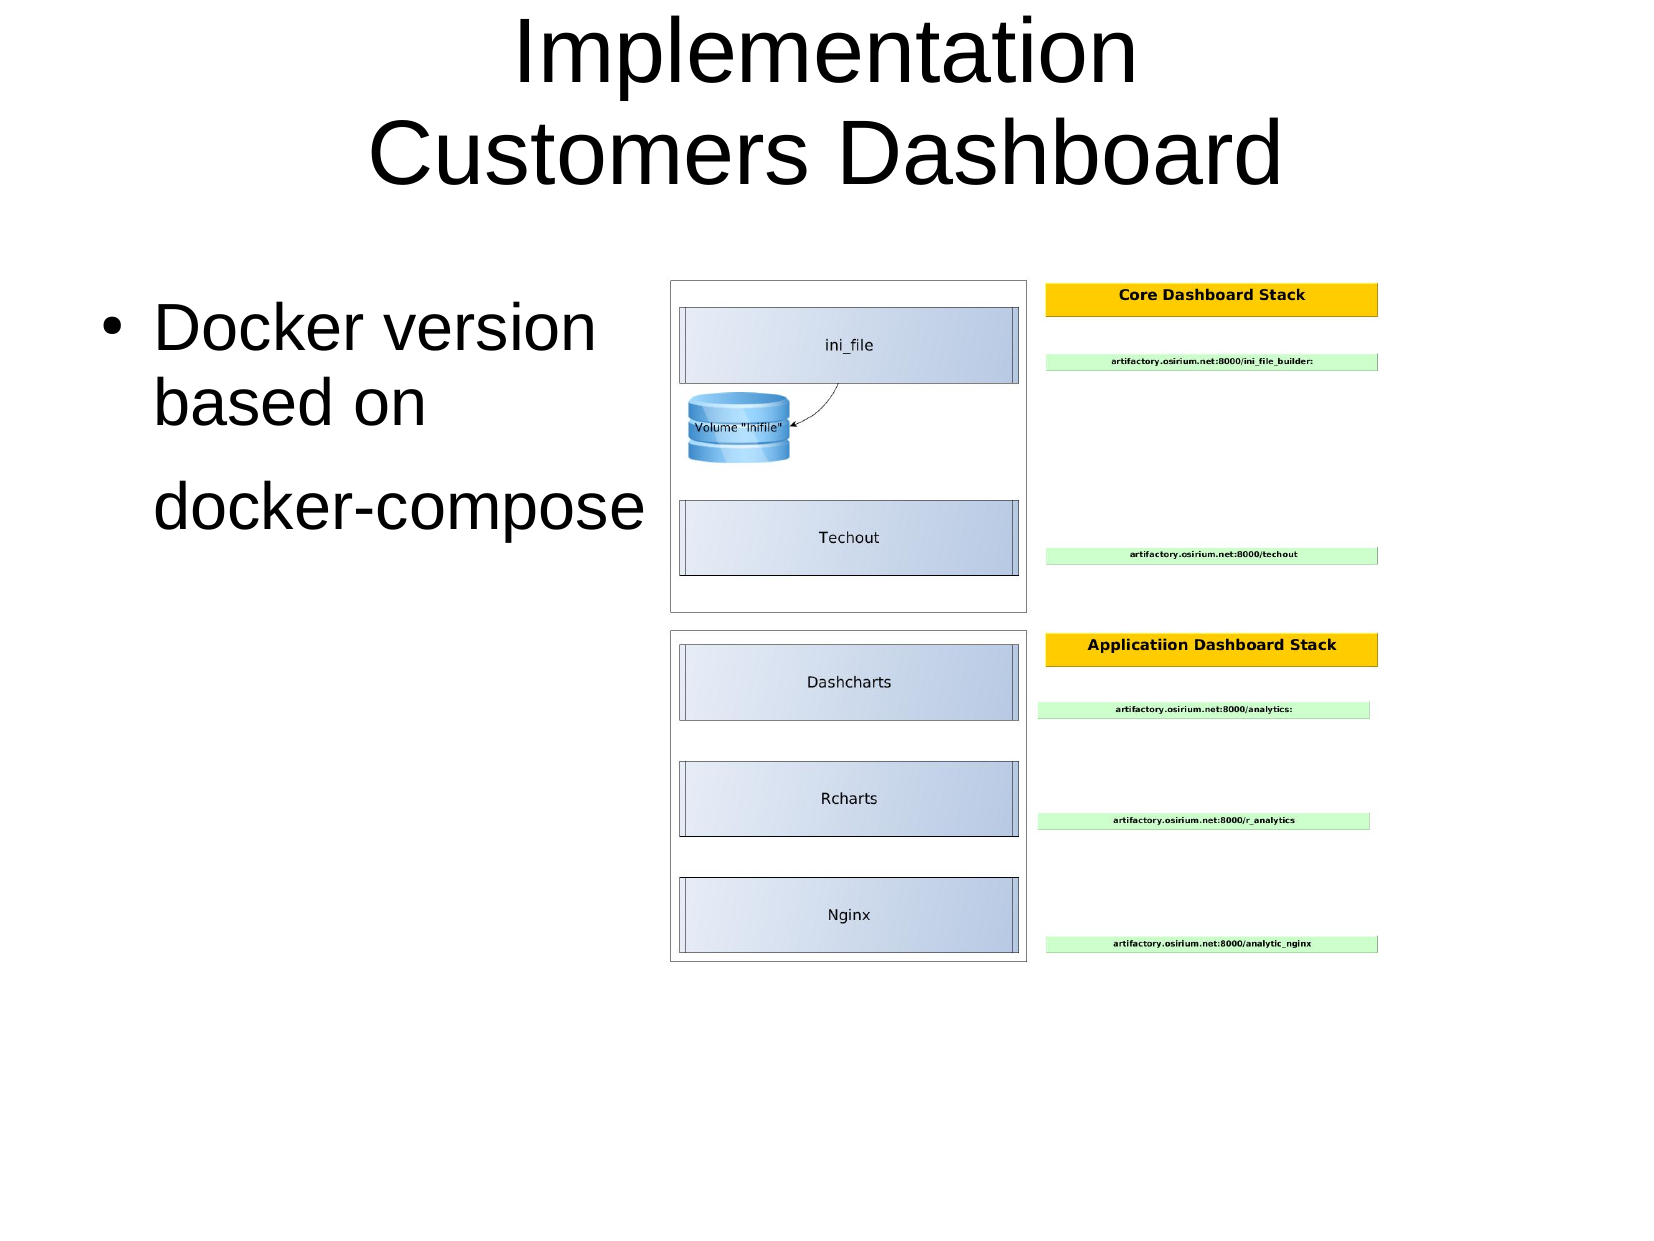

# Implementation Customers Dashboard
Docker version
based on
docker-compose